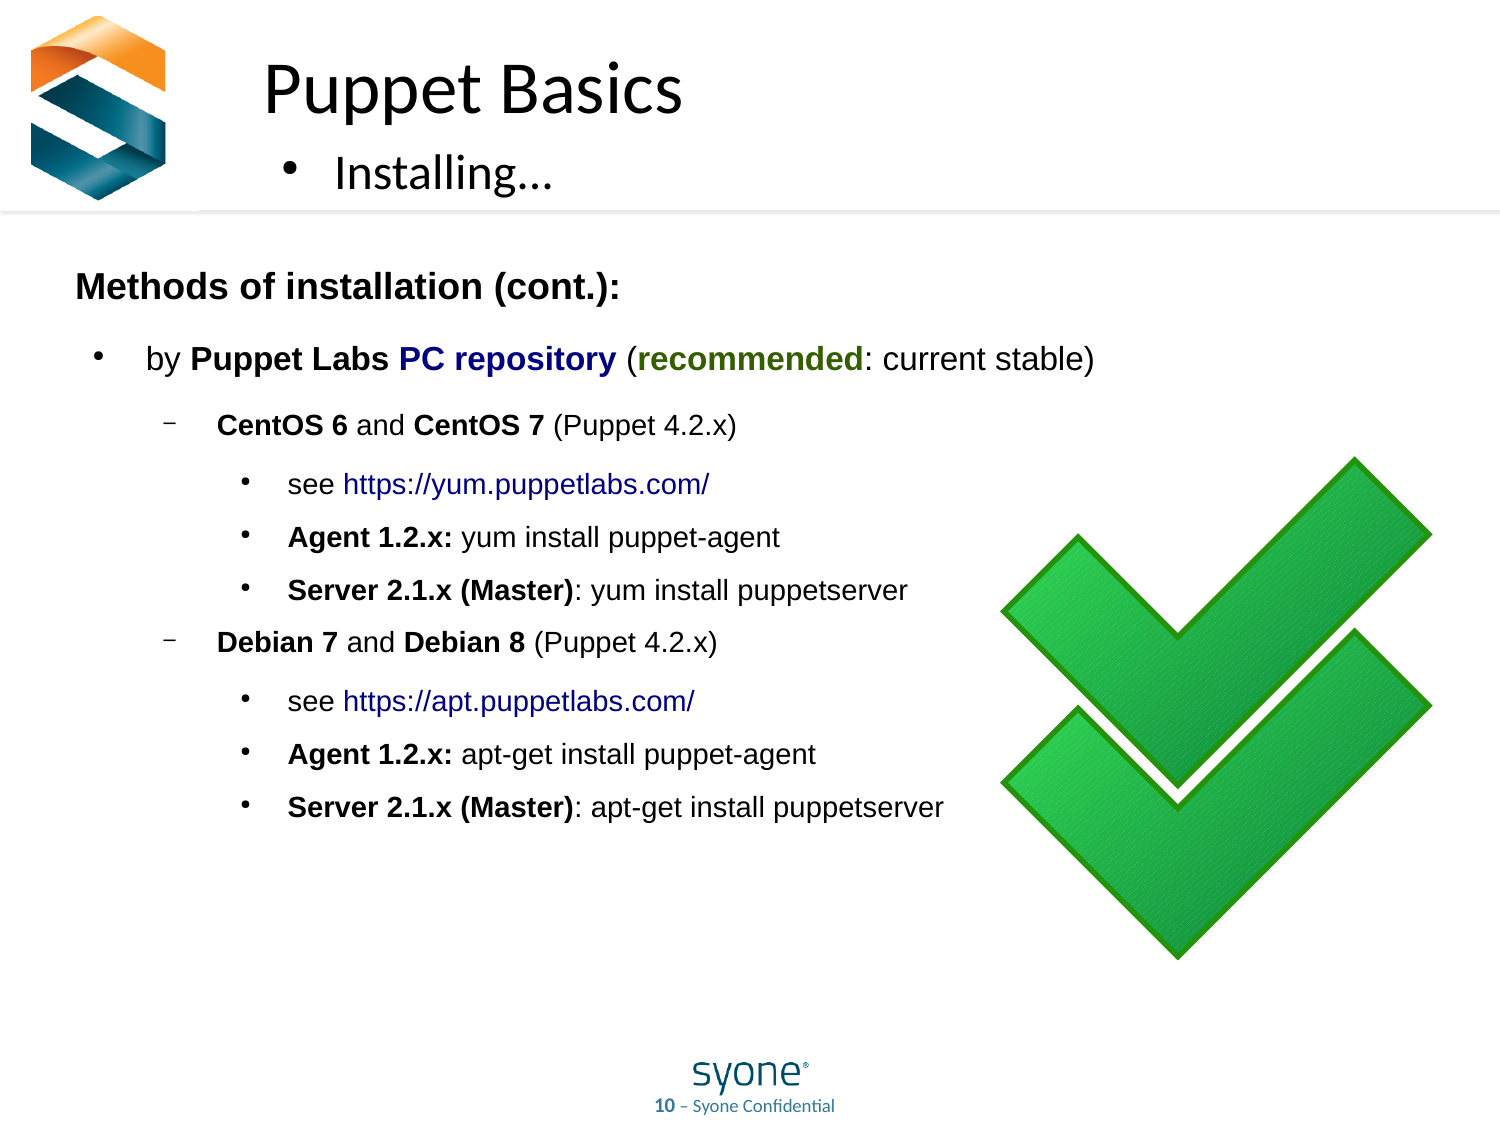

# Puppet Basics
Installing...
Methods of installation (cont.):
by Puppet Labs PC repository (recommended: current stable)
CentOS 6 and CentOS 7 (Puppet 4.2.x)
see https://yum.puppetlabs.com/
Agent 1.2.x: yum install puppet-agent
Server 2.1.x (Master): yum install puppetserver
Debian 7 and Debian 8 (Puppet 4.2.x)
see https://apt.puppetlabs.com/
Agent 1.2.x: apt-get install puppet-agent
Server 2.1.x (Master): apt-get install puppetserver